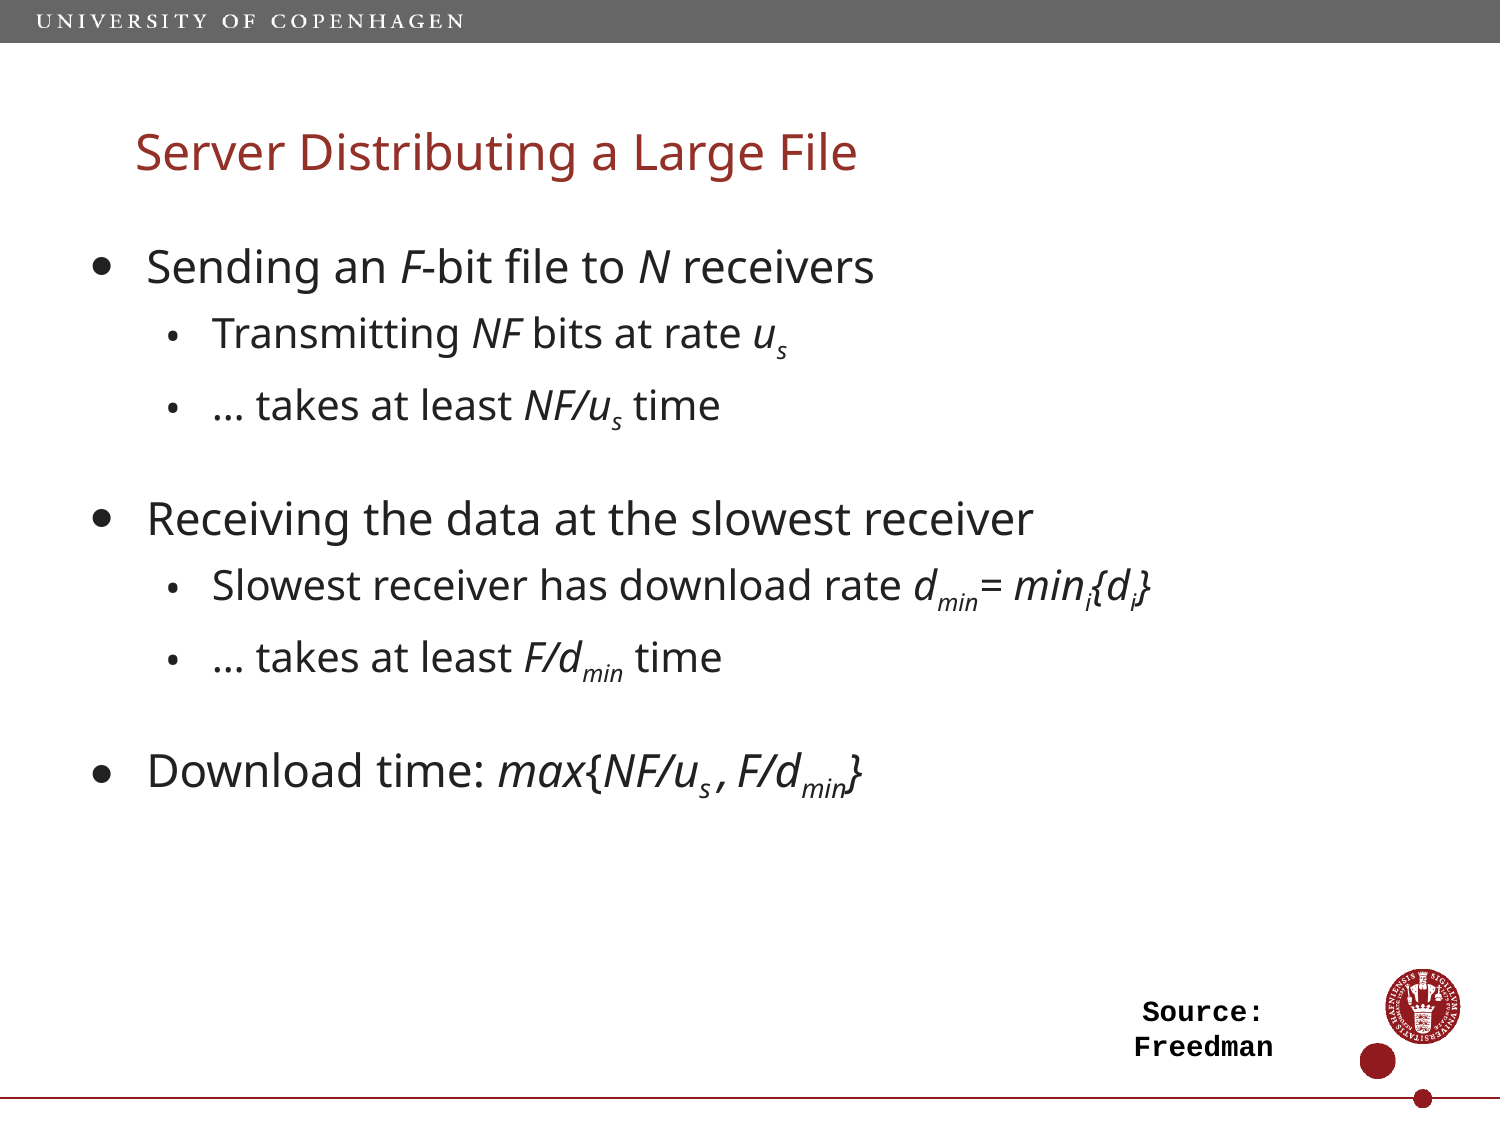

Server Distributing a Large File
# Sending an F-bit file to N receivers
Transmitting NF bits at rate us
… takes at least NF/us time
Receiving the data at the slowest receiver
Slowest receiver has download rate dmin= mini{di}
… takes at least F/dmin time
Download time: max{NF/us , F/dmin}
Source: Freedman